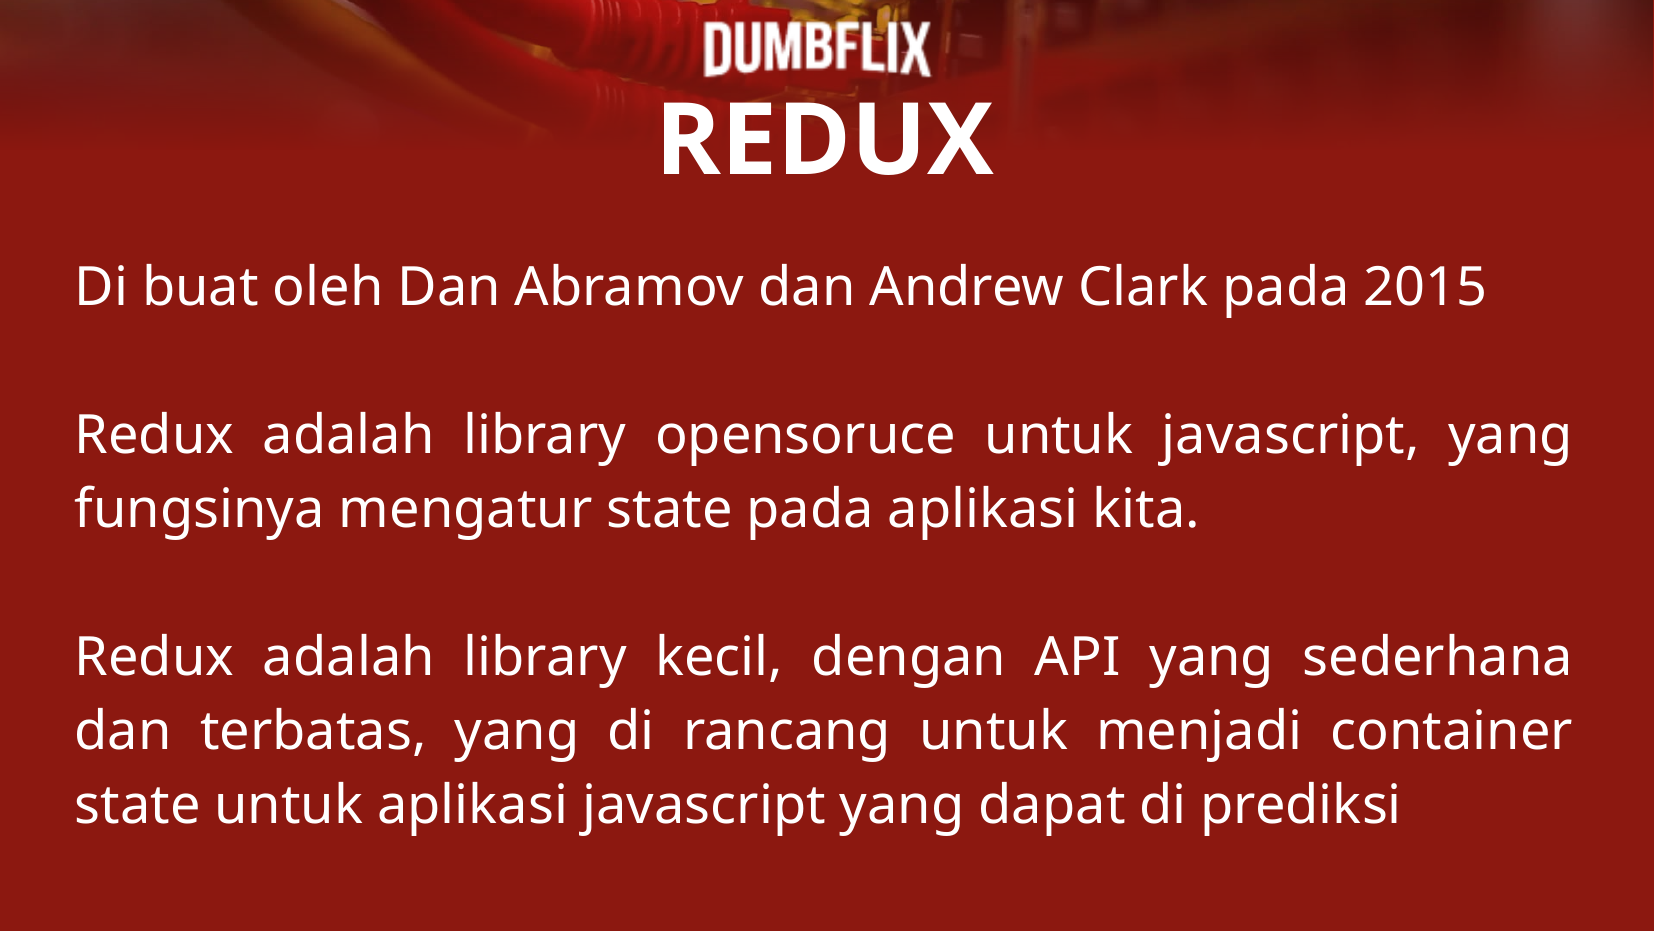

REDUX
Di buat oleh Dan Abramov dan Andrew Clark pada 2015
Redux adalah library opensoruce untuk javascript, yang fungsinya mengatur state pada aplikasi kita.
Redux adalah library kecil, dengan API yang sederhana dan terbatas, yang di rancang untuk menjadi container state untuk aplikasi javascript yang dapat di prediksi